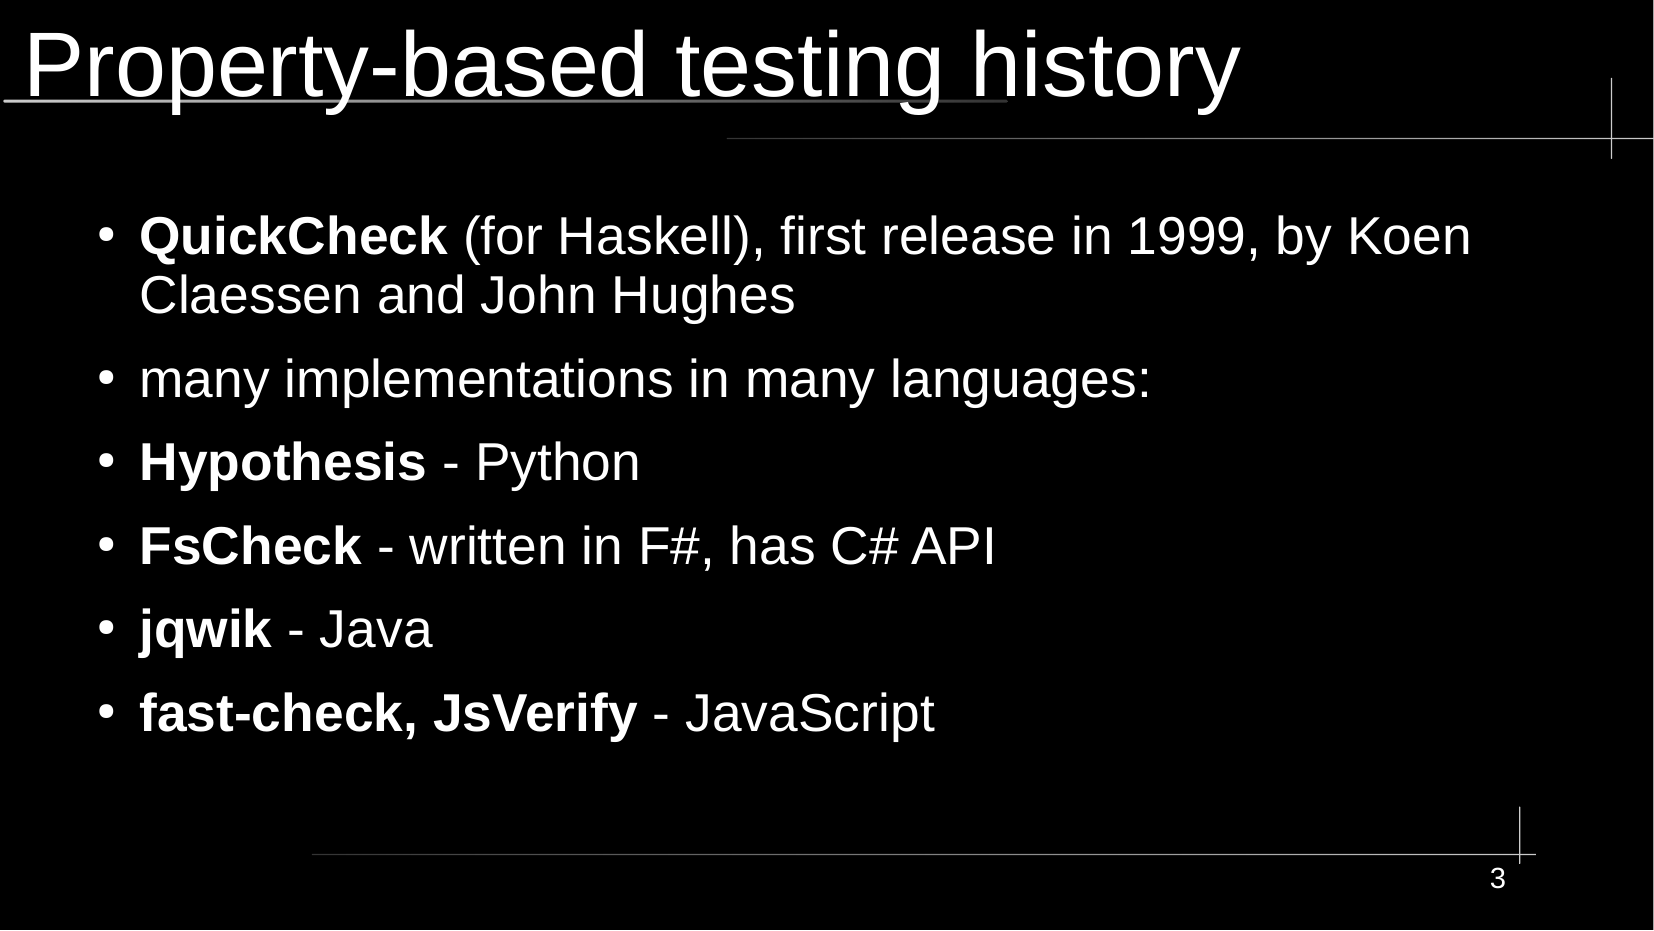

# Property-based testing history
QuickCheck (for Haskell), first release in 1999, by Koen Claessen and John Hughes
many implementations in many languages:
Hypothesis - Python
FsCheck - written in F#, has C# API
jqwik - Java
fast-check, JsVerify - JavaScript
3